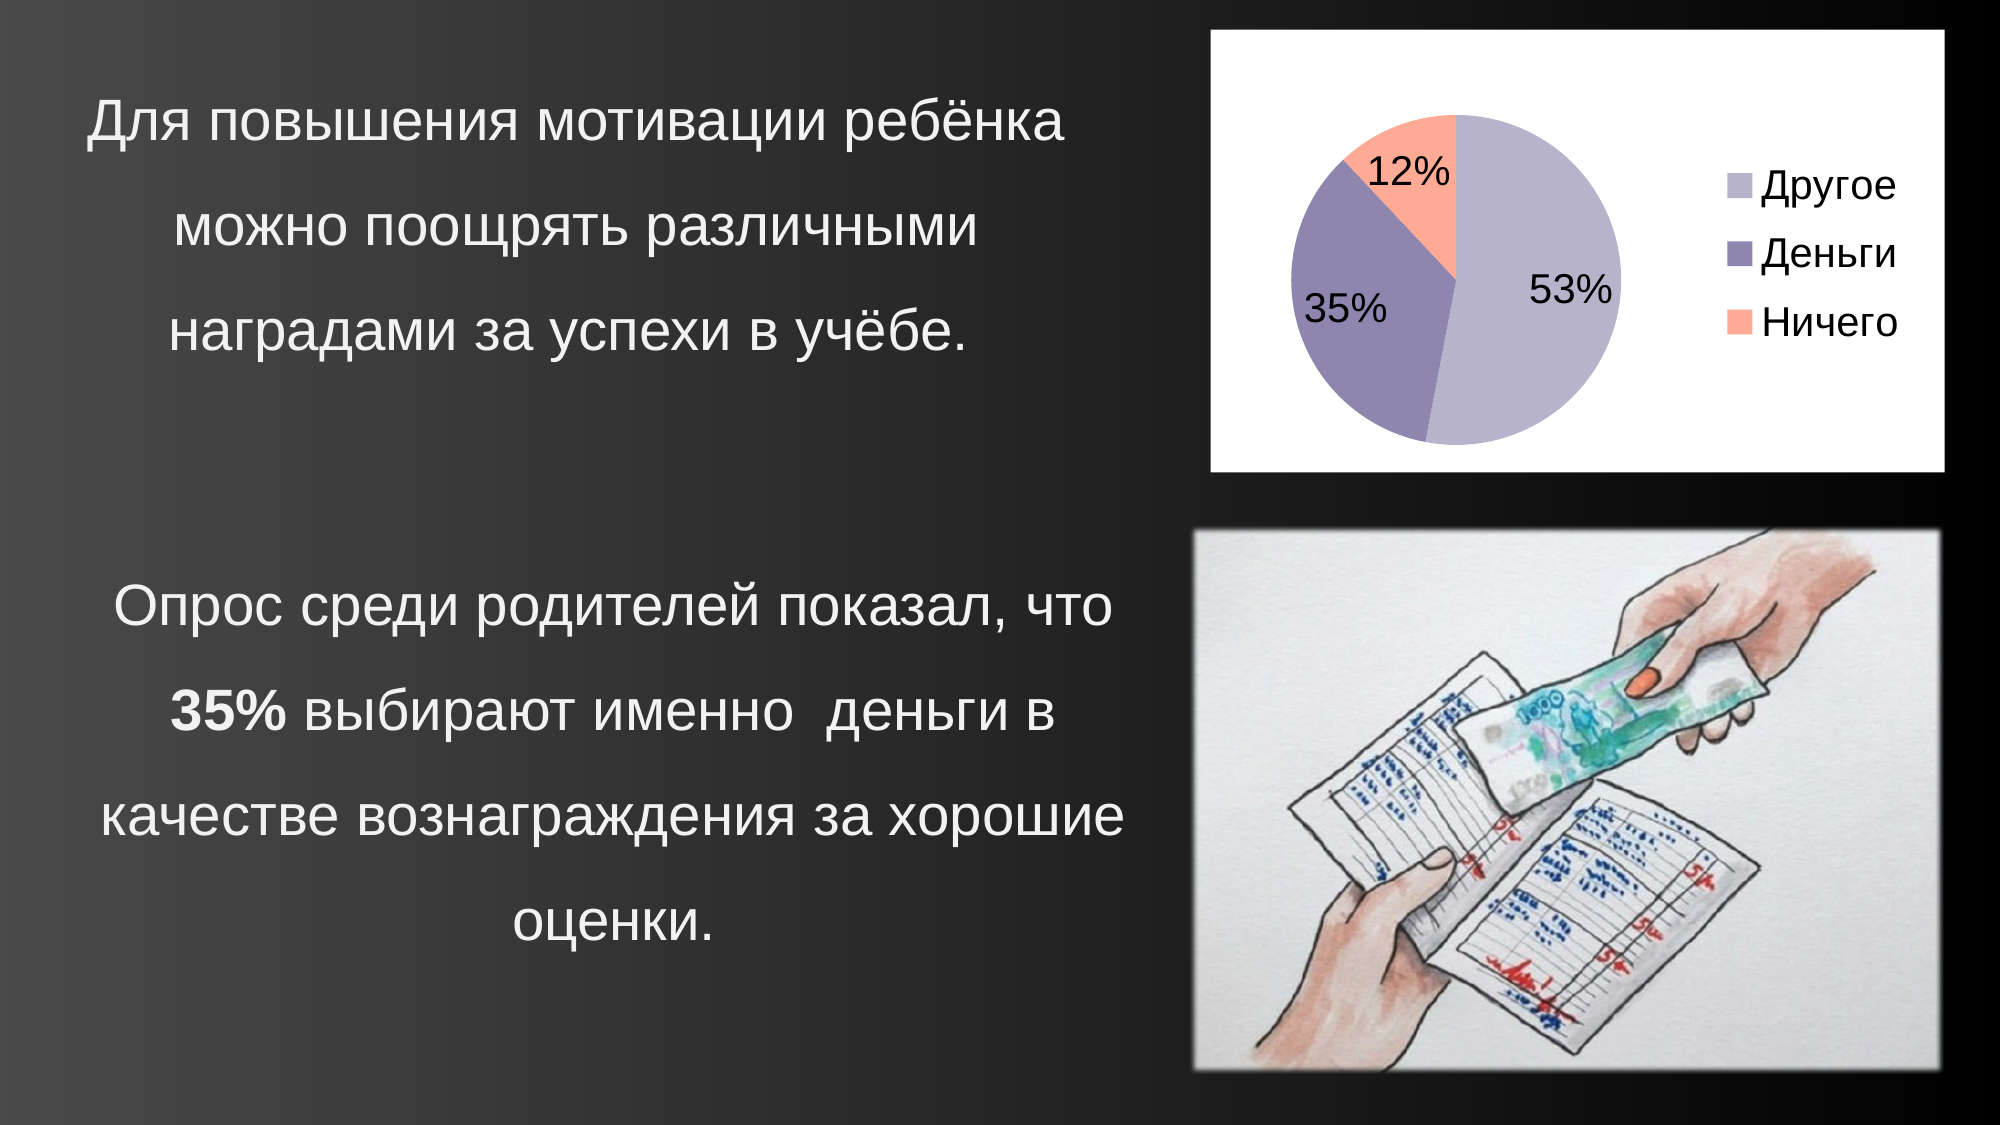

### Chart
| Category | Строка 42 |
|---|---|
| Другое | 53.0 |
| Деньги | 35.0 |
| Ничего | 12.0 |Для повышения мотивации ребёнка можно поощрять различными наградами за успехи в учёбе.
Опрос среди родителей показал, что 35% выбирают именно деньги в качестве вознаграждения за хорошие оценки.